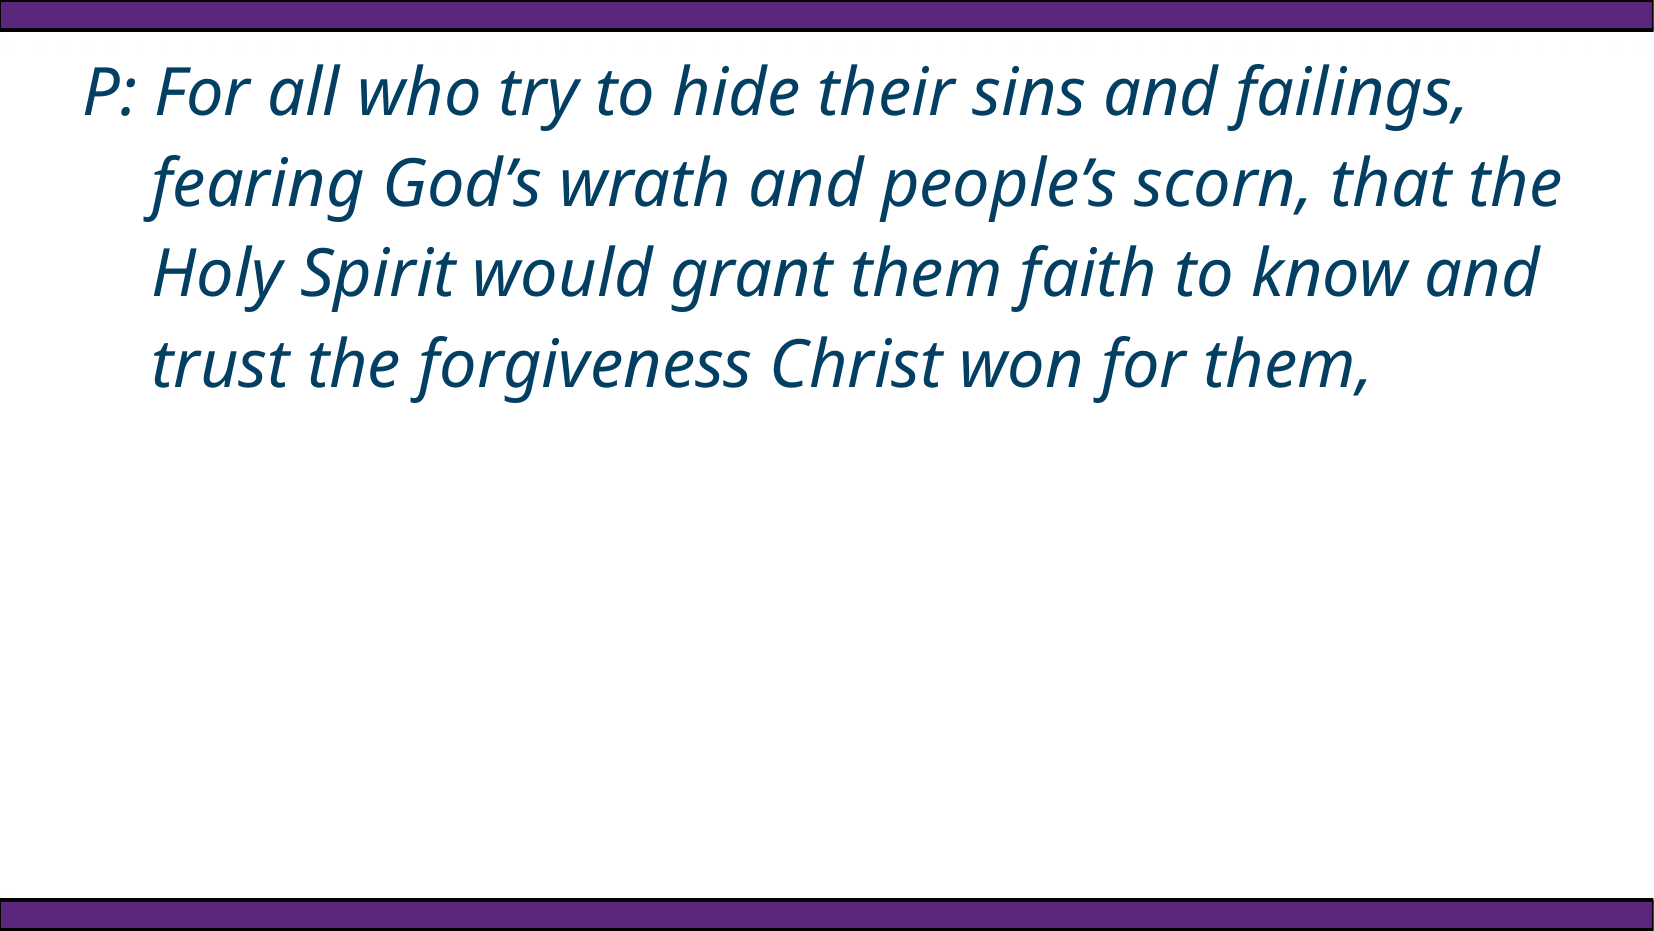

P: For all who try to hide their sins and failings,
 fearing God’s wrath and people’s scorn, that the
 Holy Spirit would grant them faith to know and
 trust the forgiveness Christ won for them,